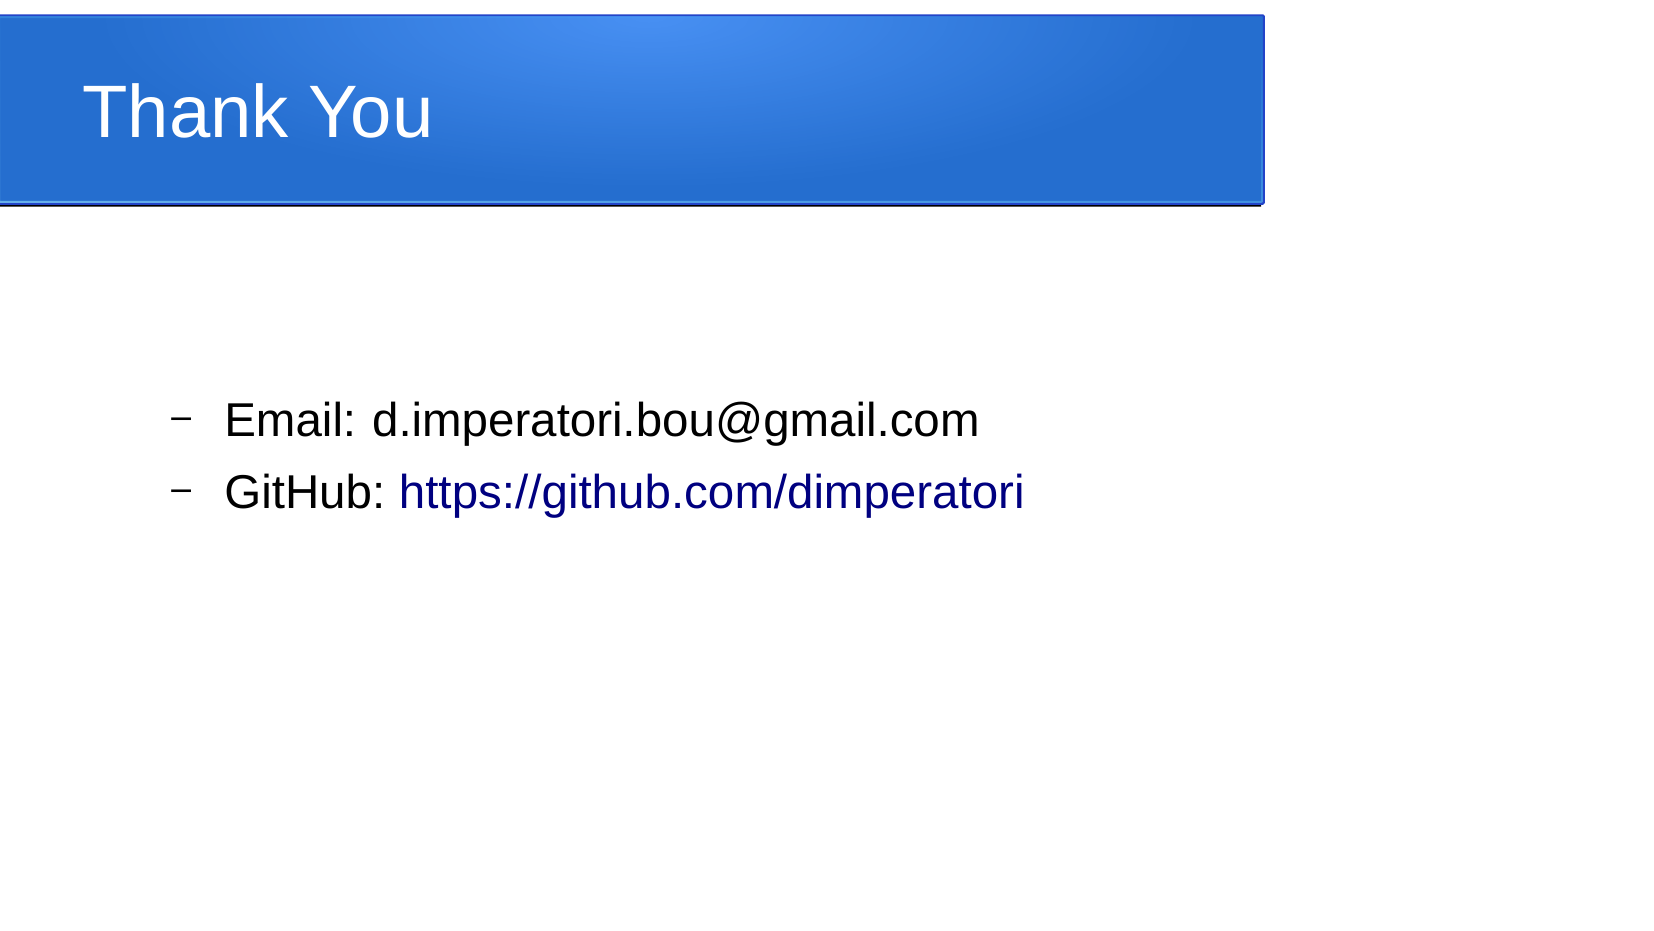

# Thank You
Email:	d.imperatori.bou@gmail.com
GitHub: https://github.com/dimperatori